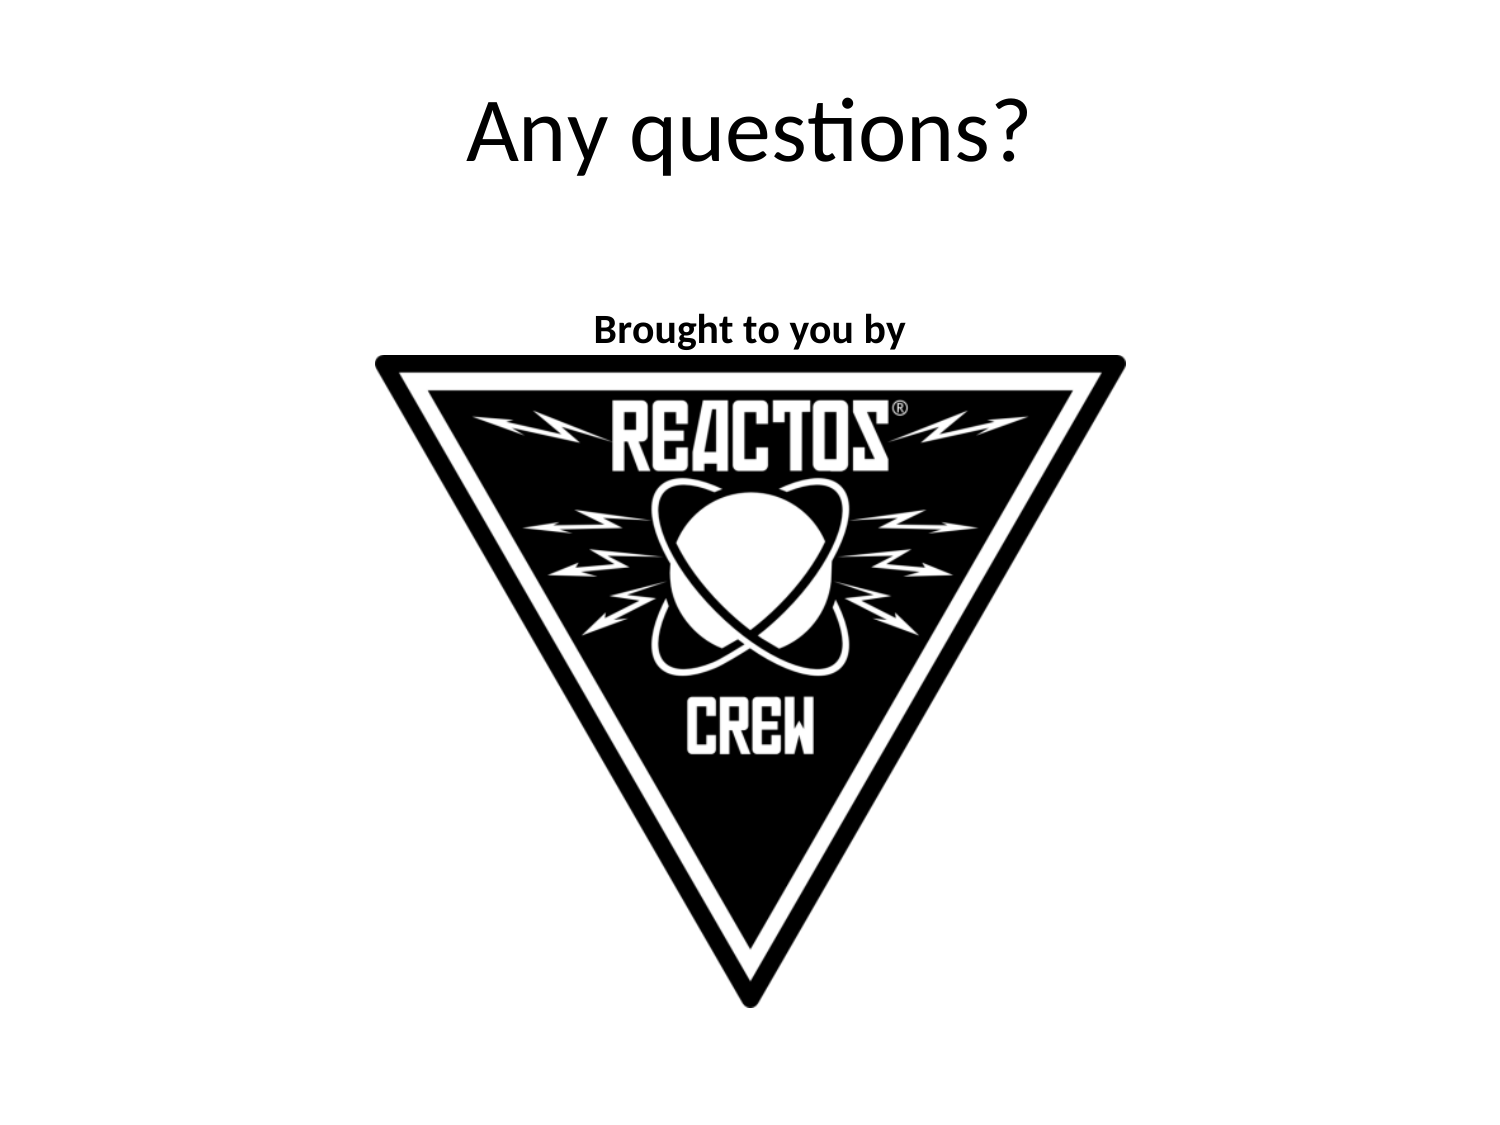

# Any questions?
Brought to you by